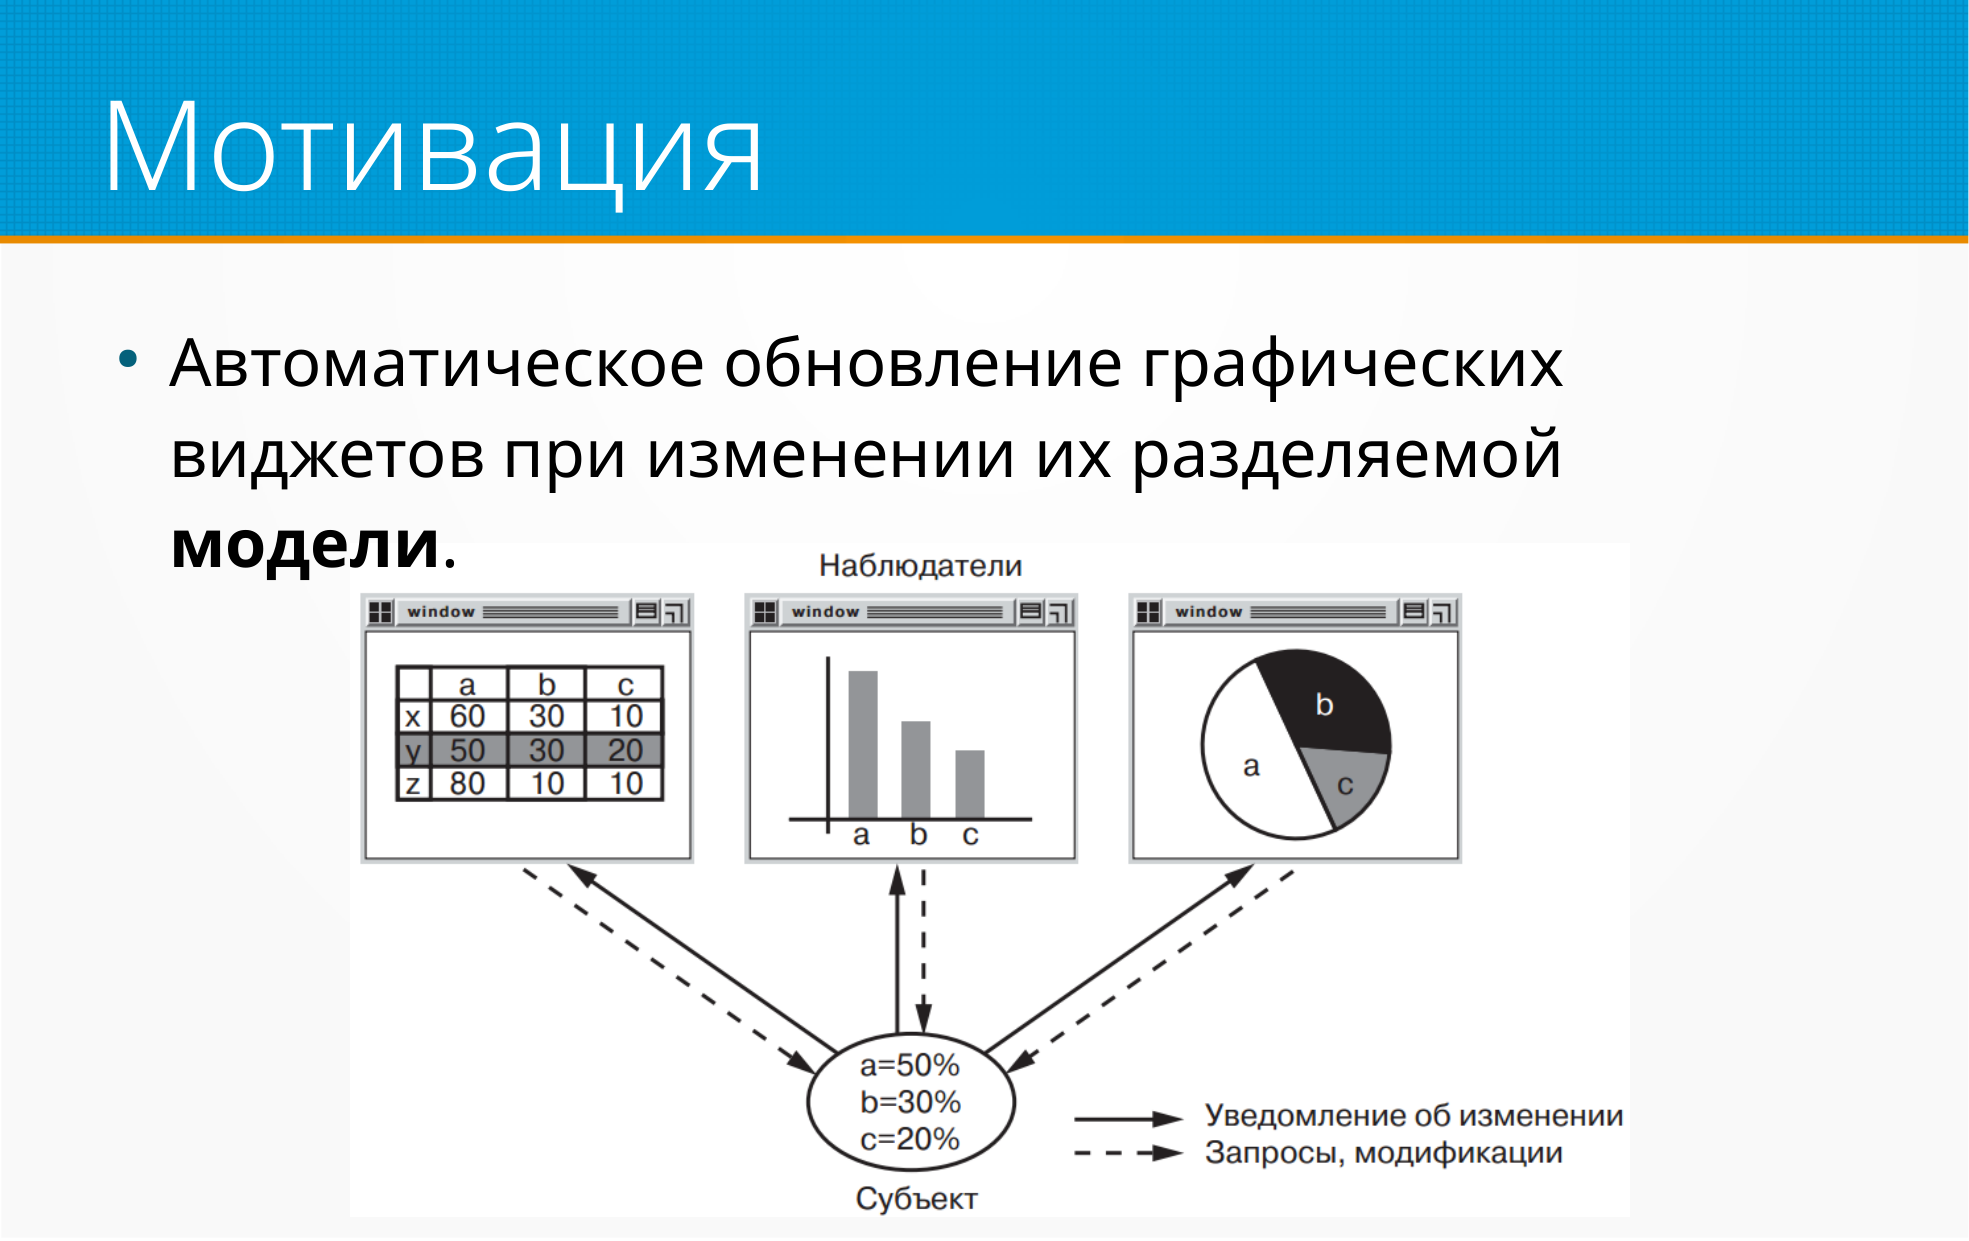

# Мотивация
Автоматическое обновление графических виджетов при изменении их разделяемой модели.